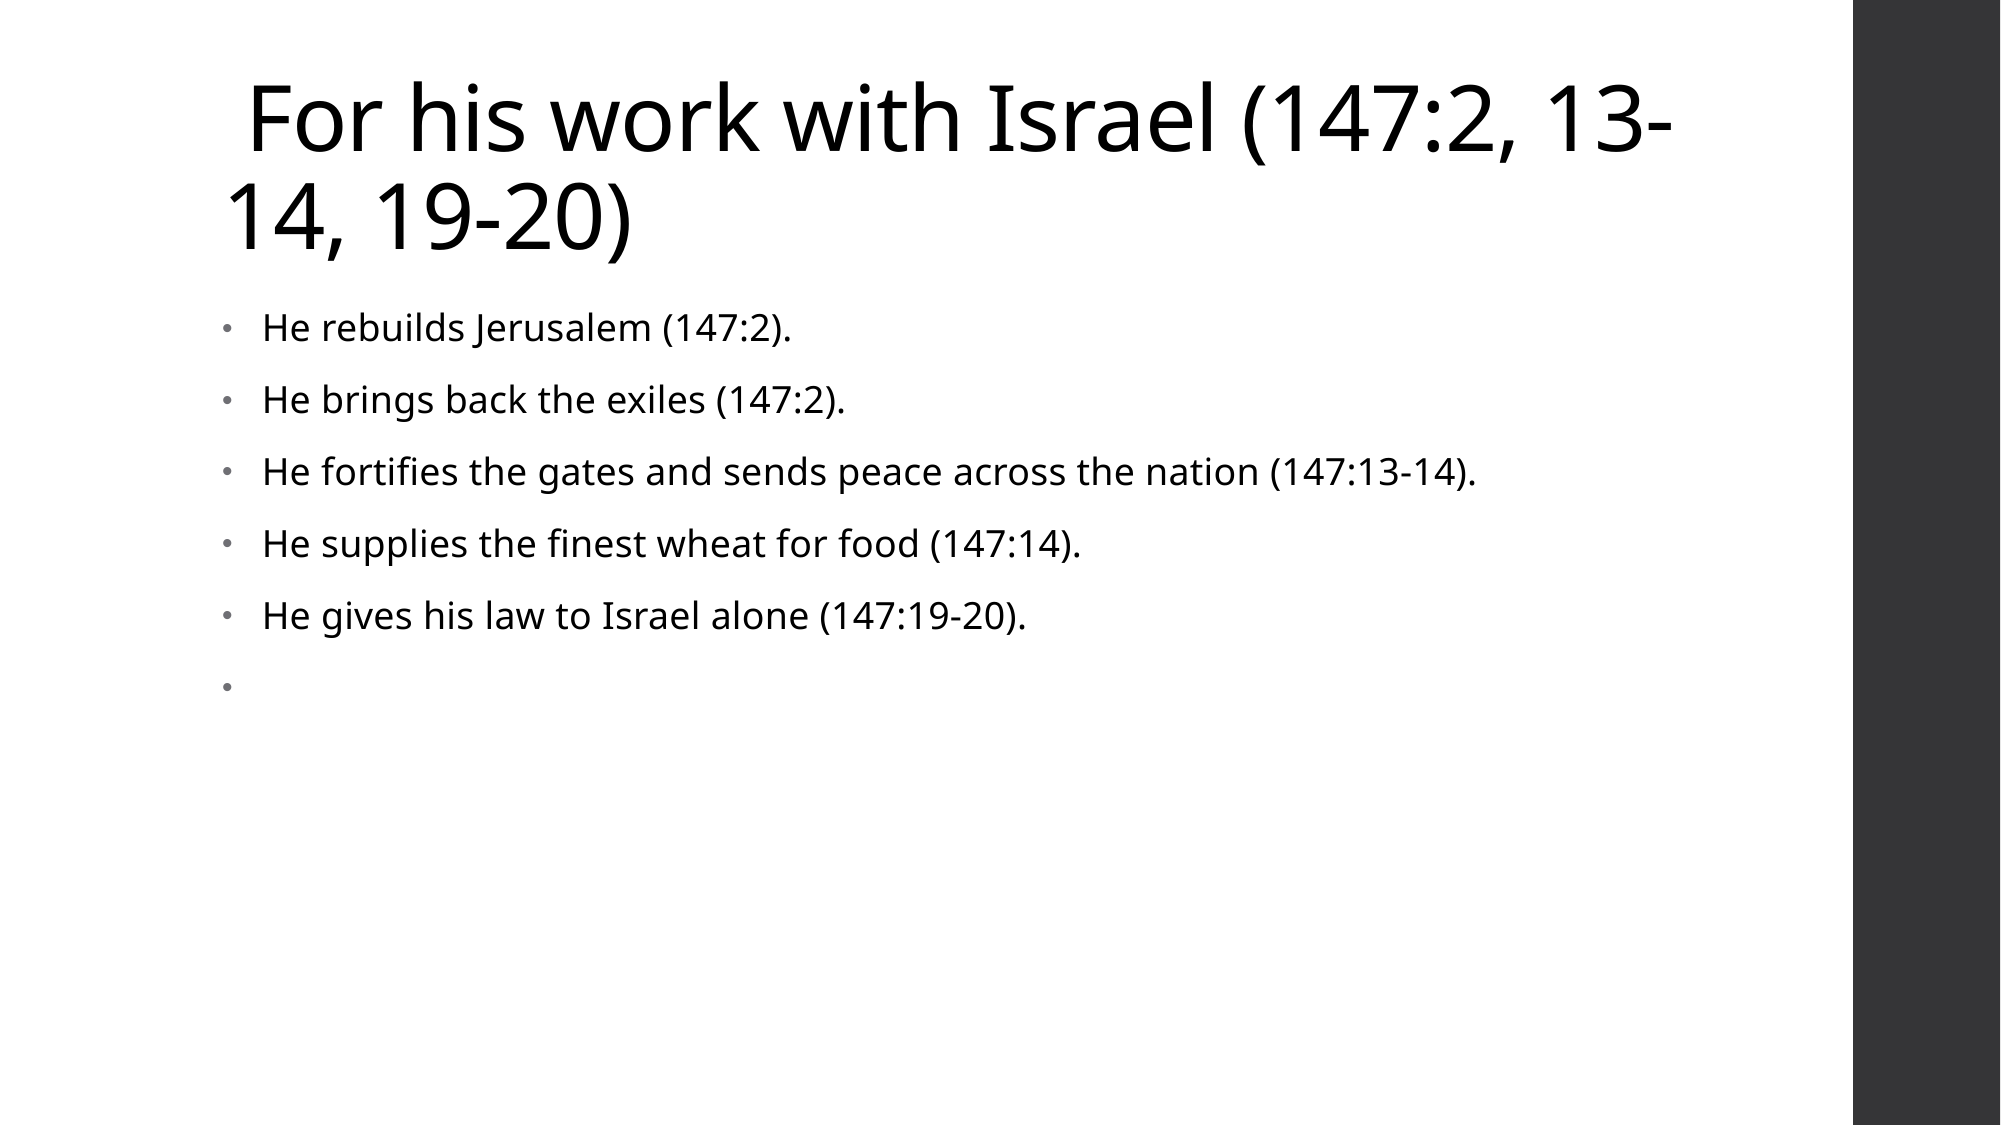

# For his work with Israel (147:2, 13-14, 19-20)
 He rebuilds Jerusalem (147:2).
 He brings back the exiles (147:2).
 He fortifies the gates and sends peace across the nation (147:13-14).
 He supplies the finest wheat for food (147:14).
 He gives his law to Israel alone (147:19-20).